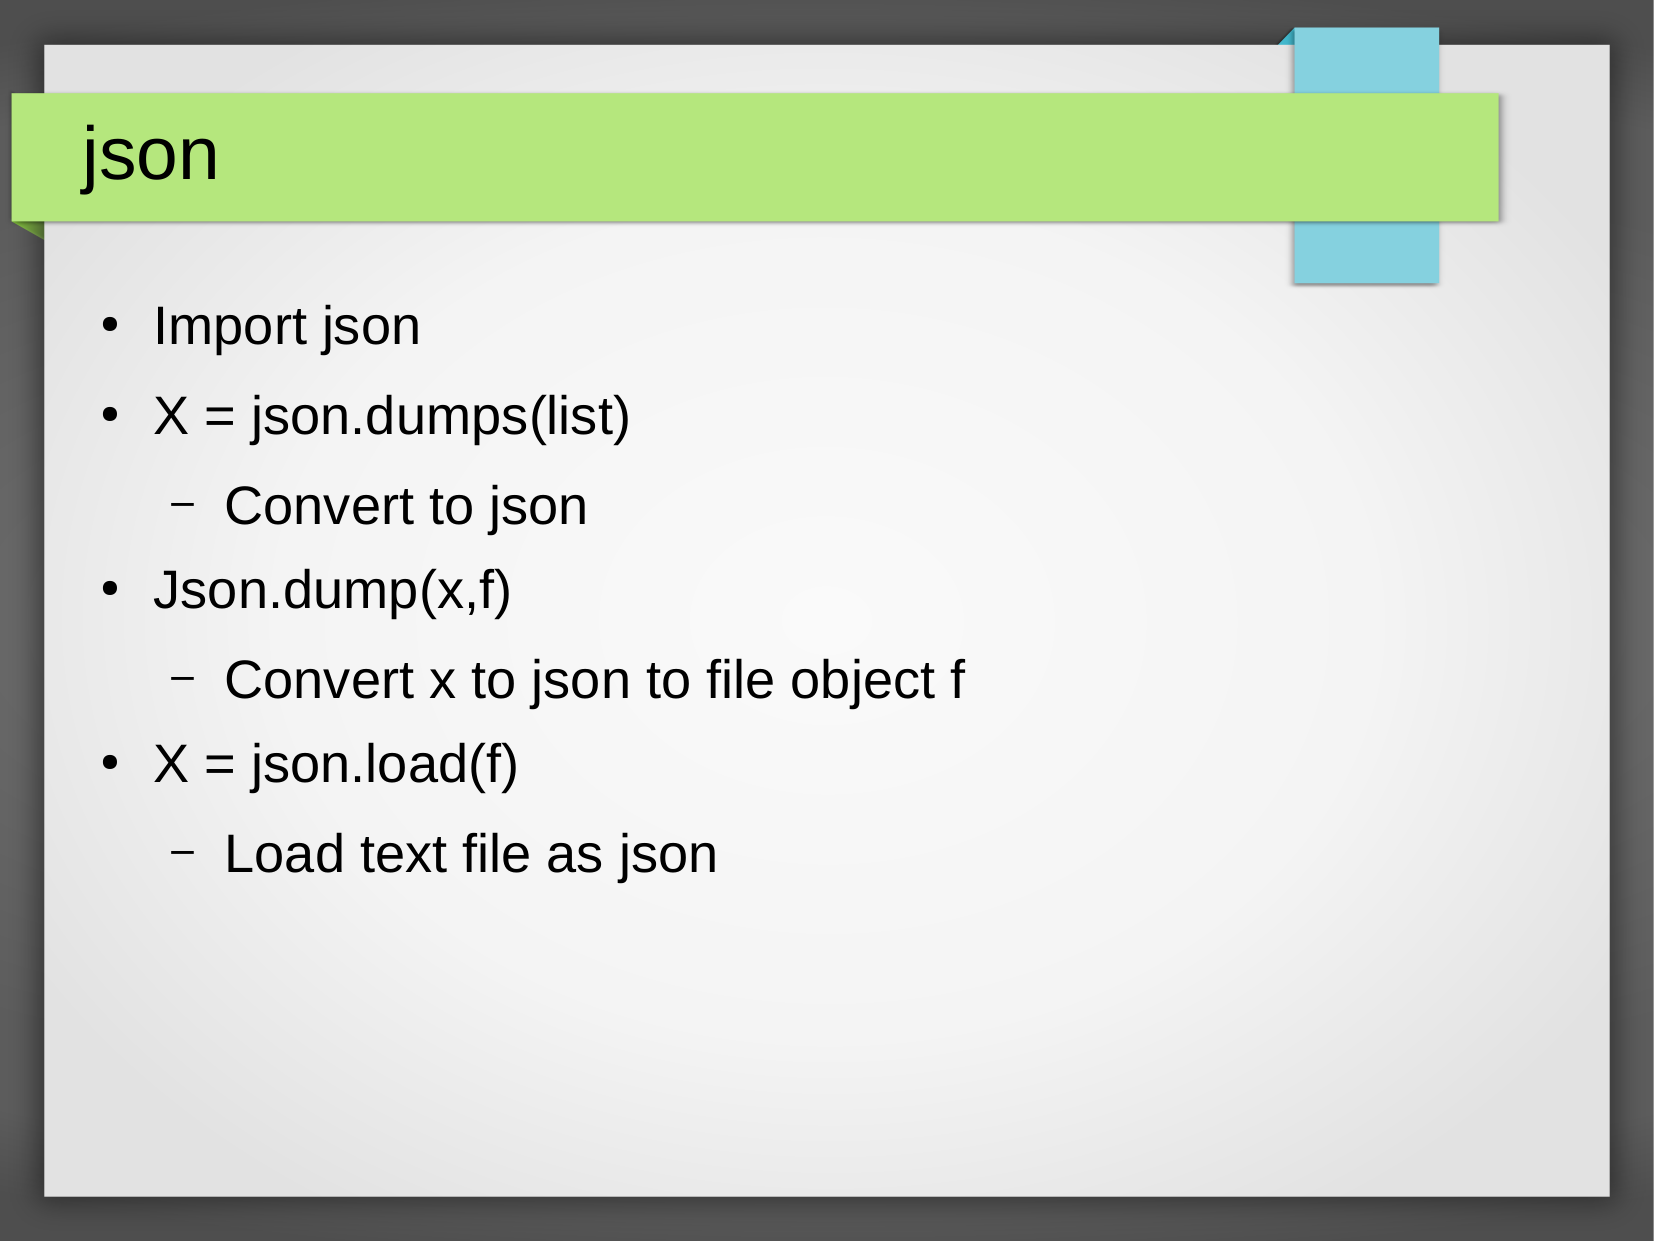

# json
Import json
X = json.dumps(list)
Convert to json
Json.dump(x,f)
Convert x to json to file object f
X = json.load(f)
Load text file as json